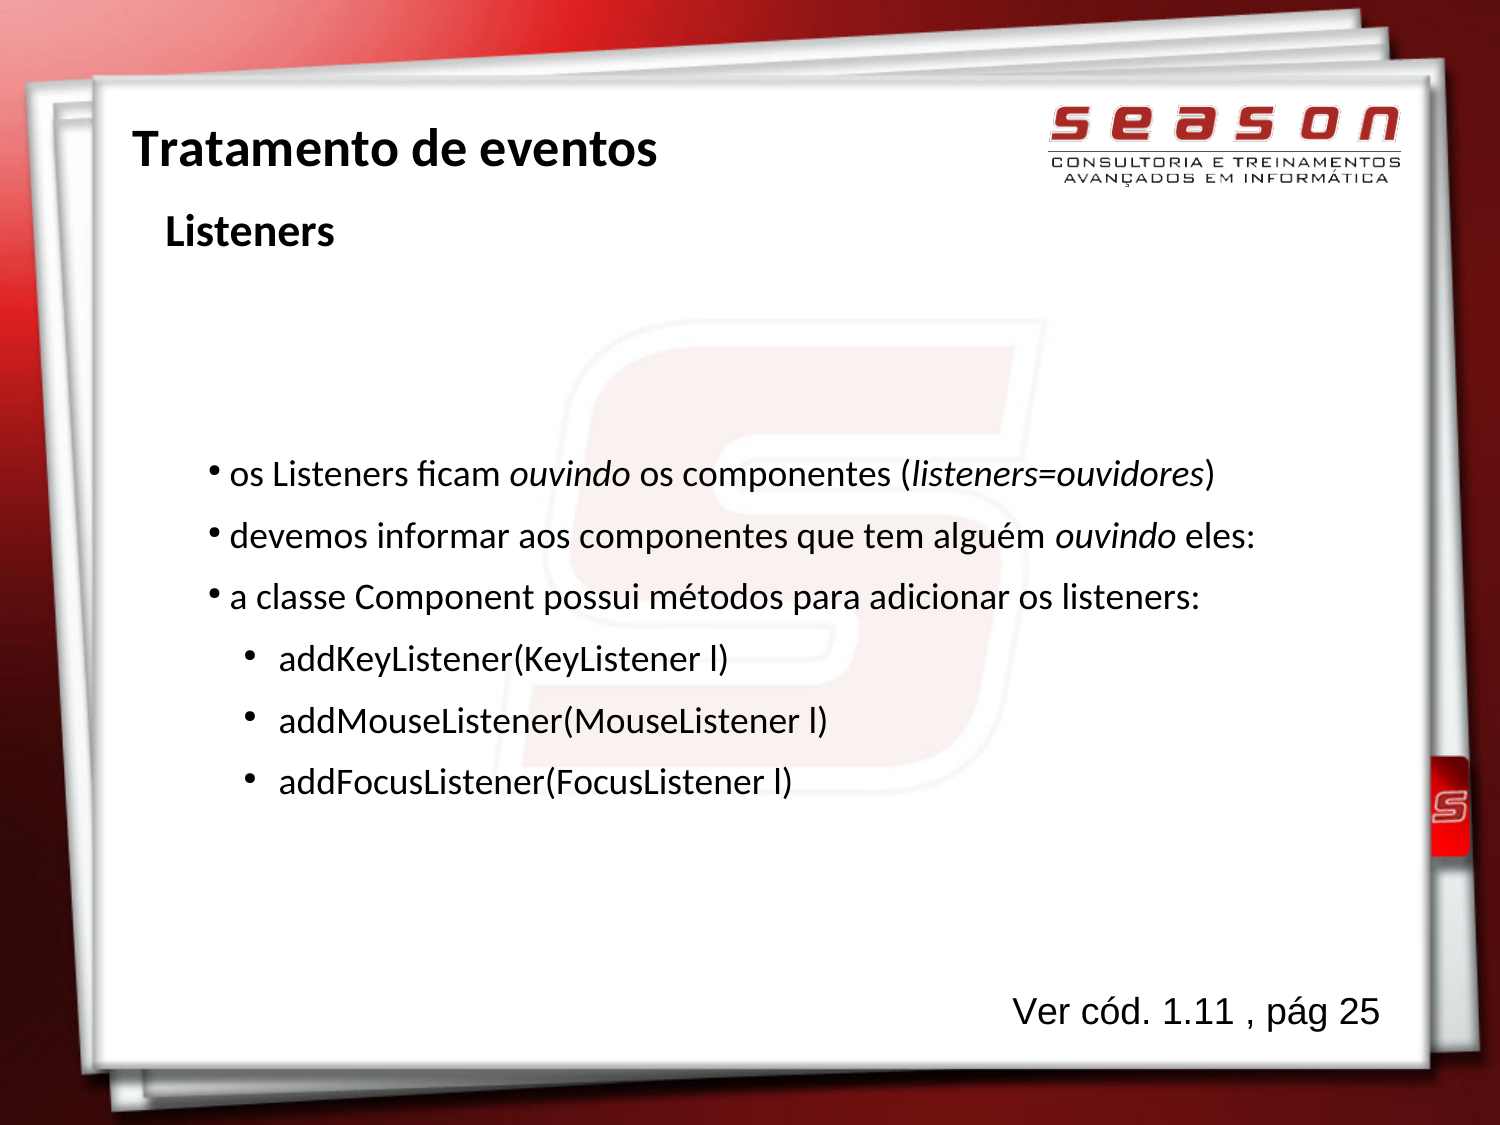

# Tratamento de eventos
Listeners
 os Listeners ficam ouvindo os componentes (listeners=ouvidores)
 devemos informar aos componentes que tem alguém ouvindo eles:
 a classe Component possui métodos para adicionar os listeners:
addKeyListener(KeyListener l)
addMouseListener(MouseListener l)
addFocusListener(FocusListener l)
Ver cód. 1.11 , pág 25